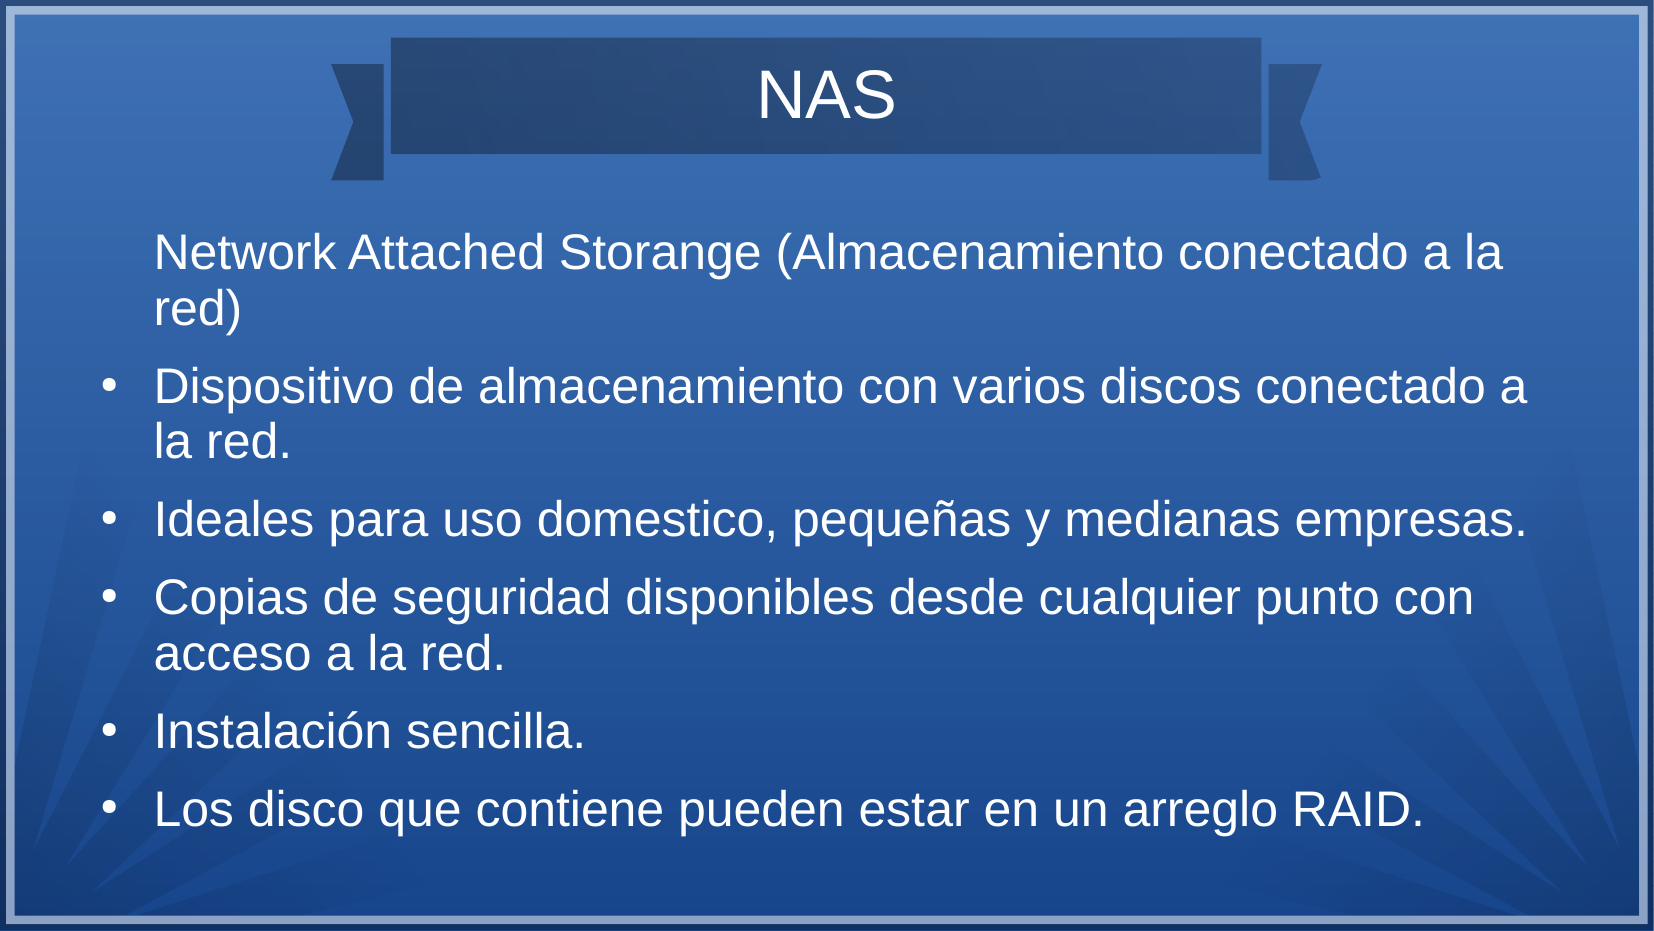

# NAS
Network Attached Storange (Almacenamiento conectado a la red)
Dispositivo de almacenamiento con varios discos conectado a la red.
Ideales para uso domestico, pequeñas y medianas empresas.
Copias de seguridad disponibles desde cualquier punto con acceso a la red.
Instalación sencilla.
Los disco que contiene pueden estar en un arreglo RAID.